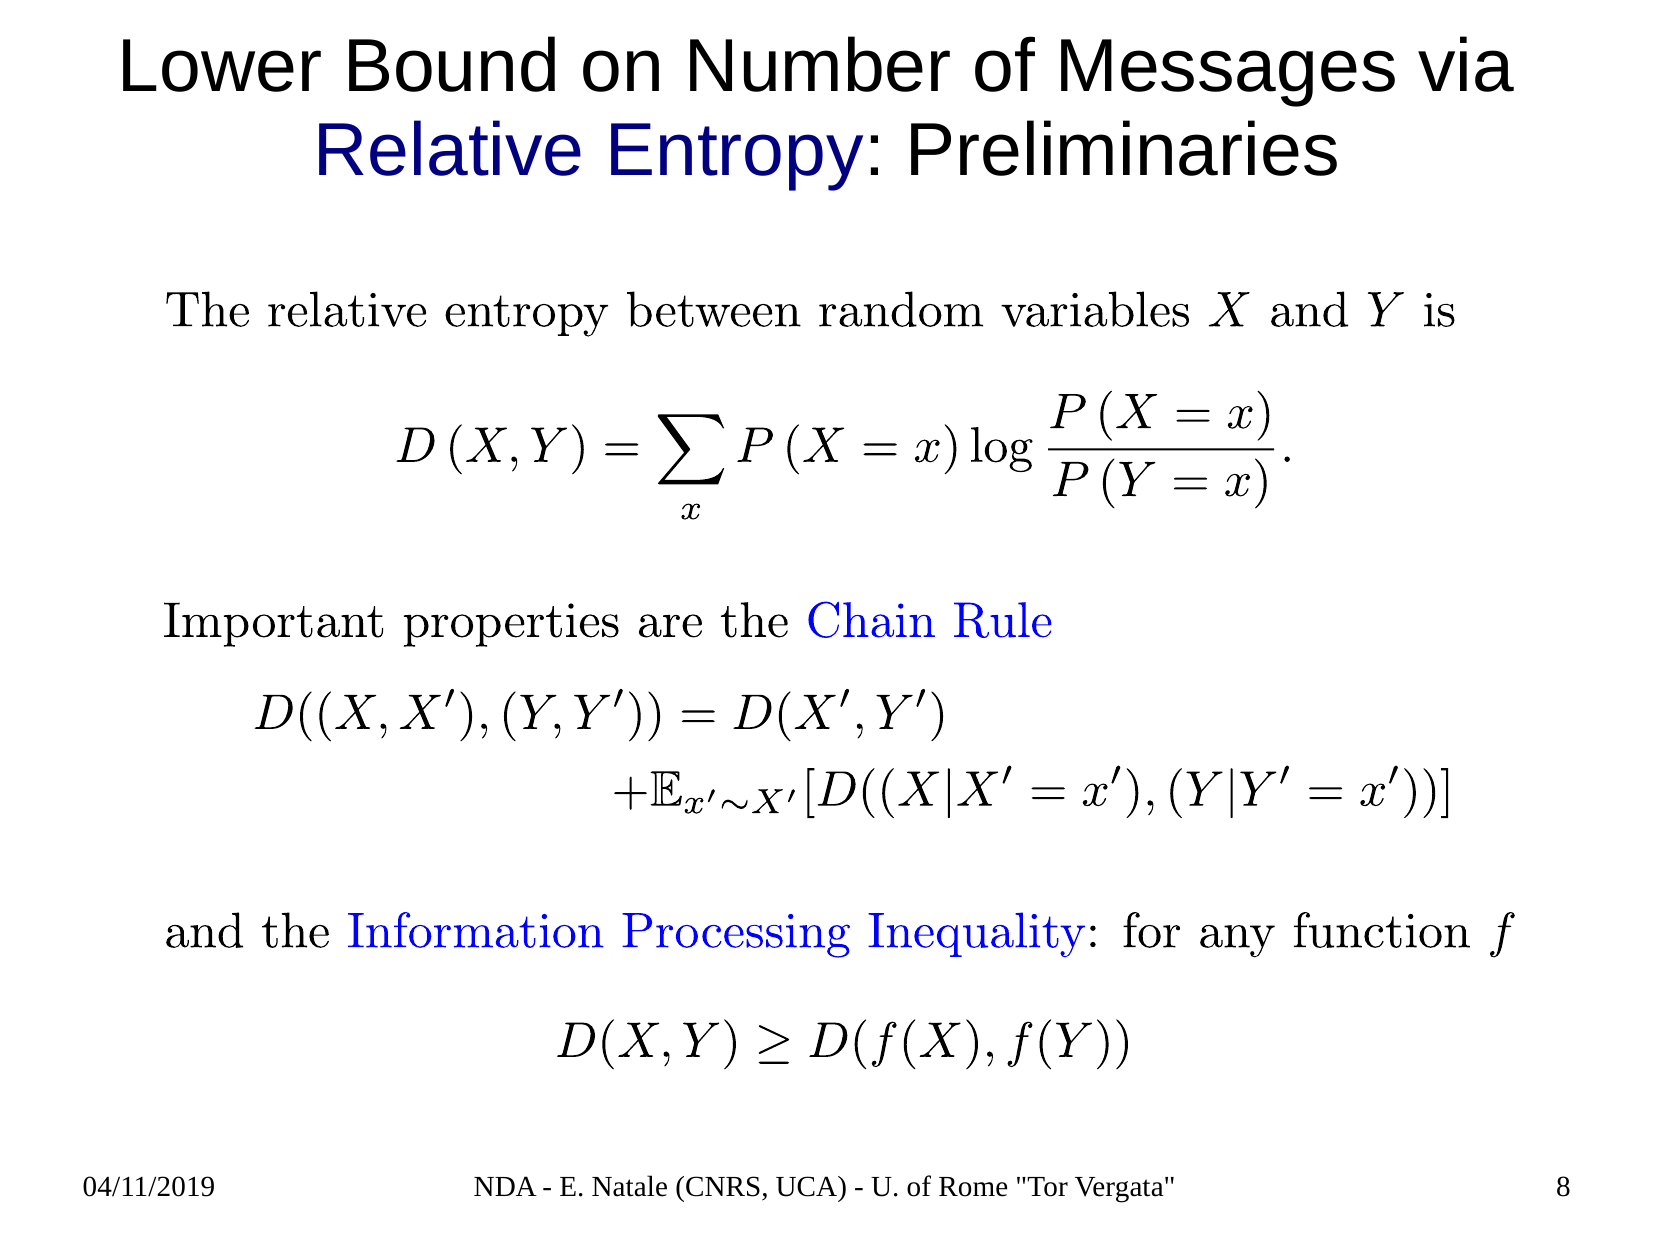

# Lower Bound on Number of Messages via Relative Entropy: Preliminaries
04/11/2019
NDA - E. Natale (CNRS, UCA) - U. of Rome "Tor Vergata"
8